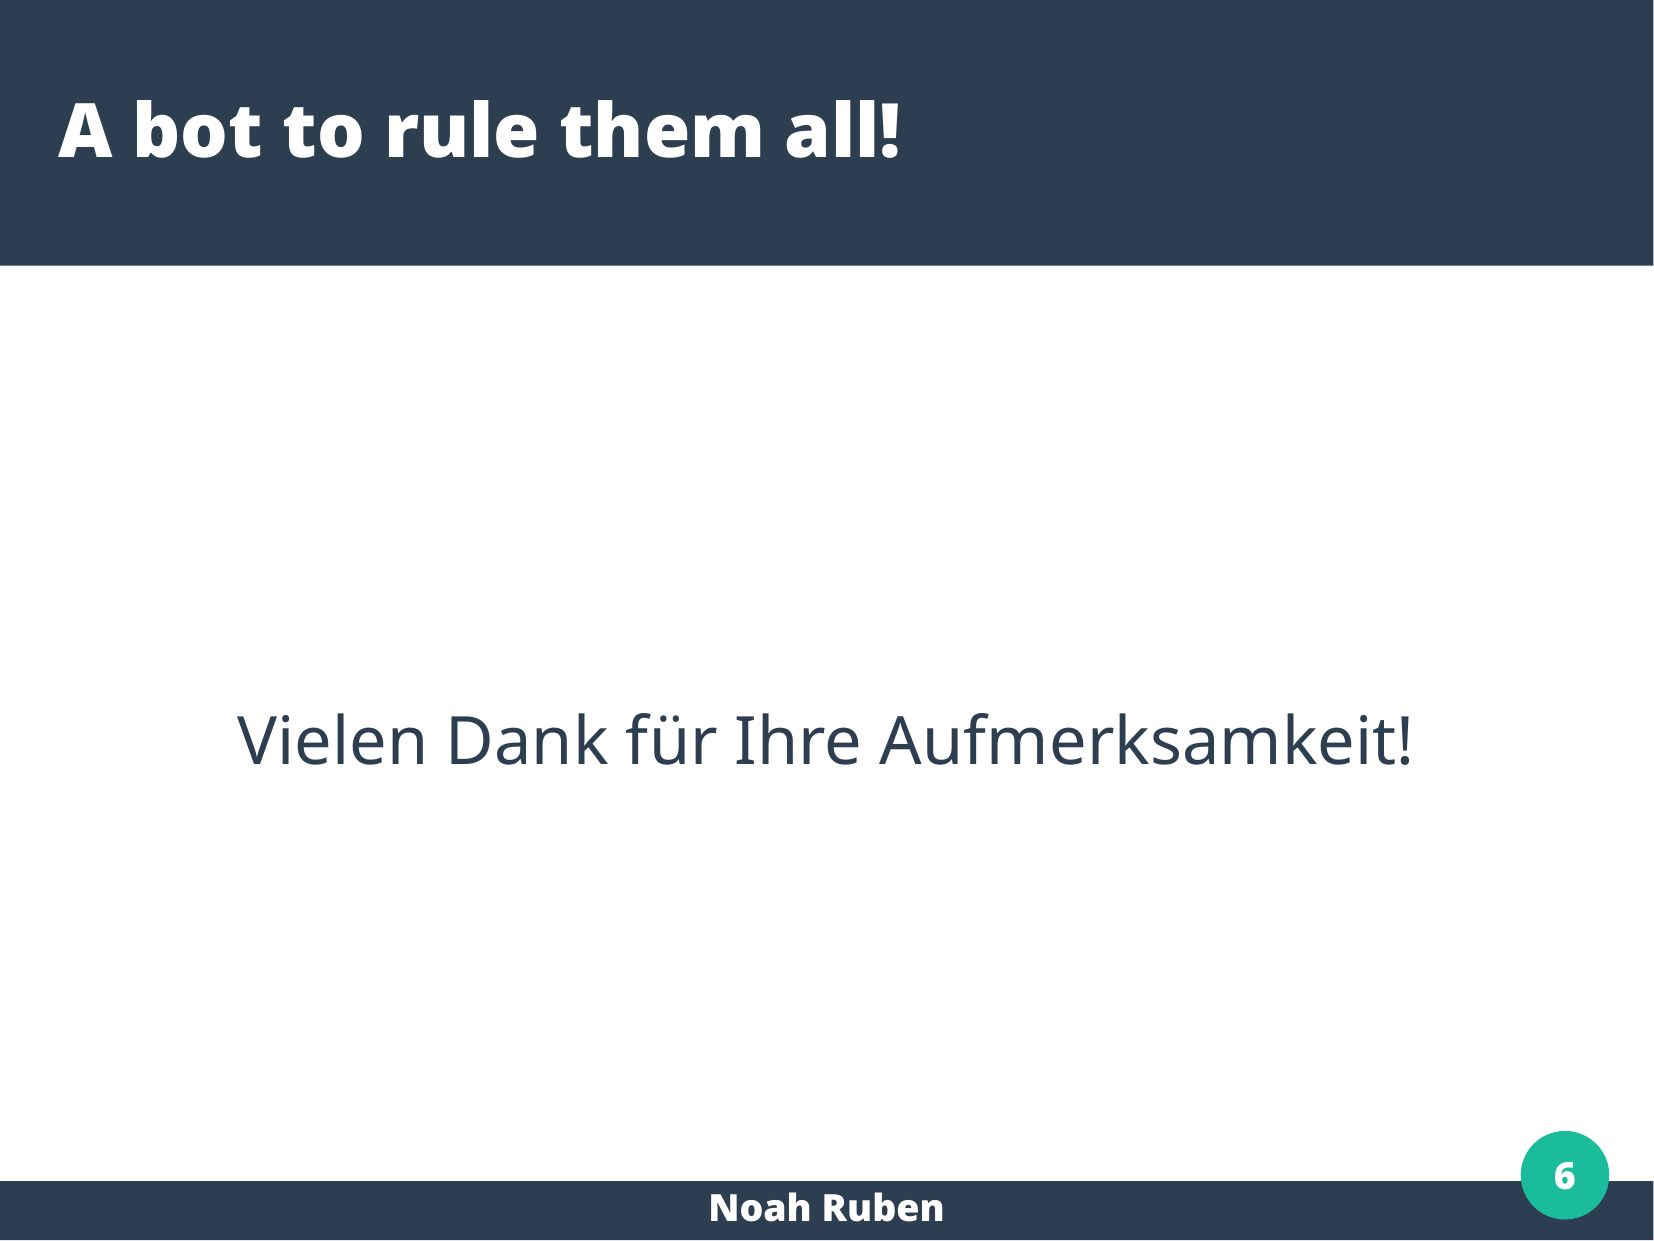

# A bot to rule them all!
Vielen Dank für Ihre Aufmerksamkeit!
6
Noah Ruben